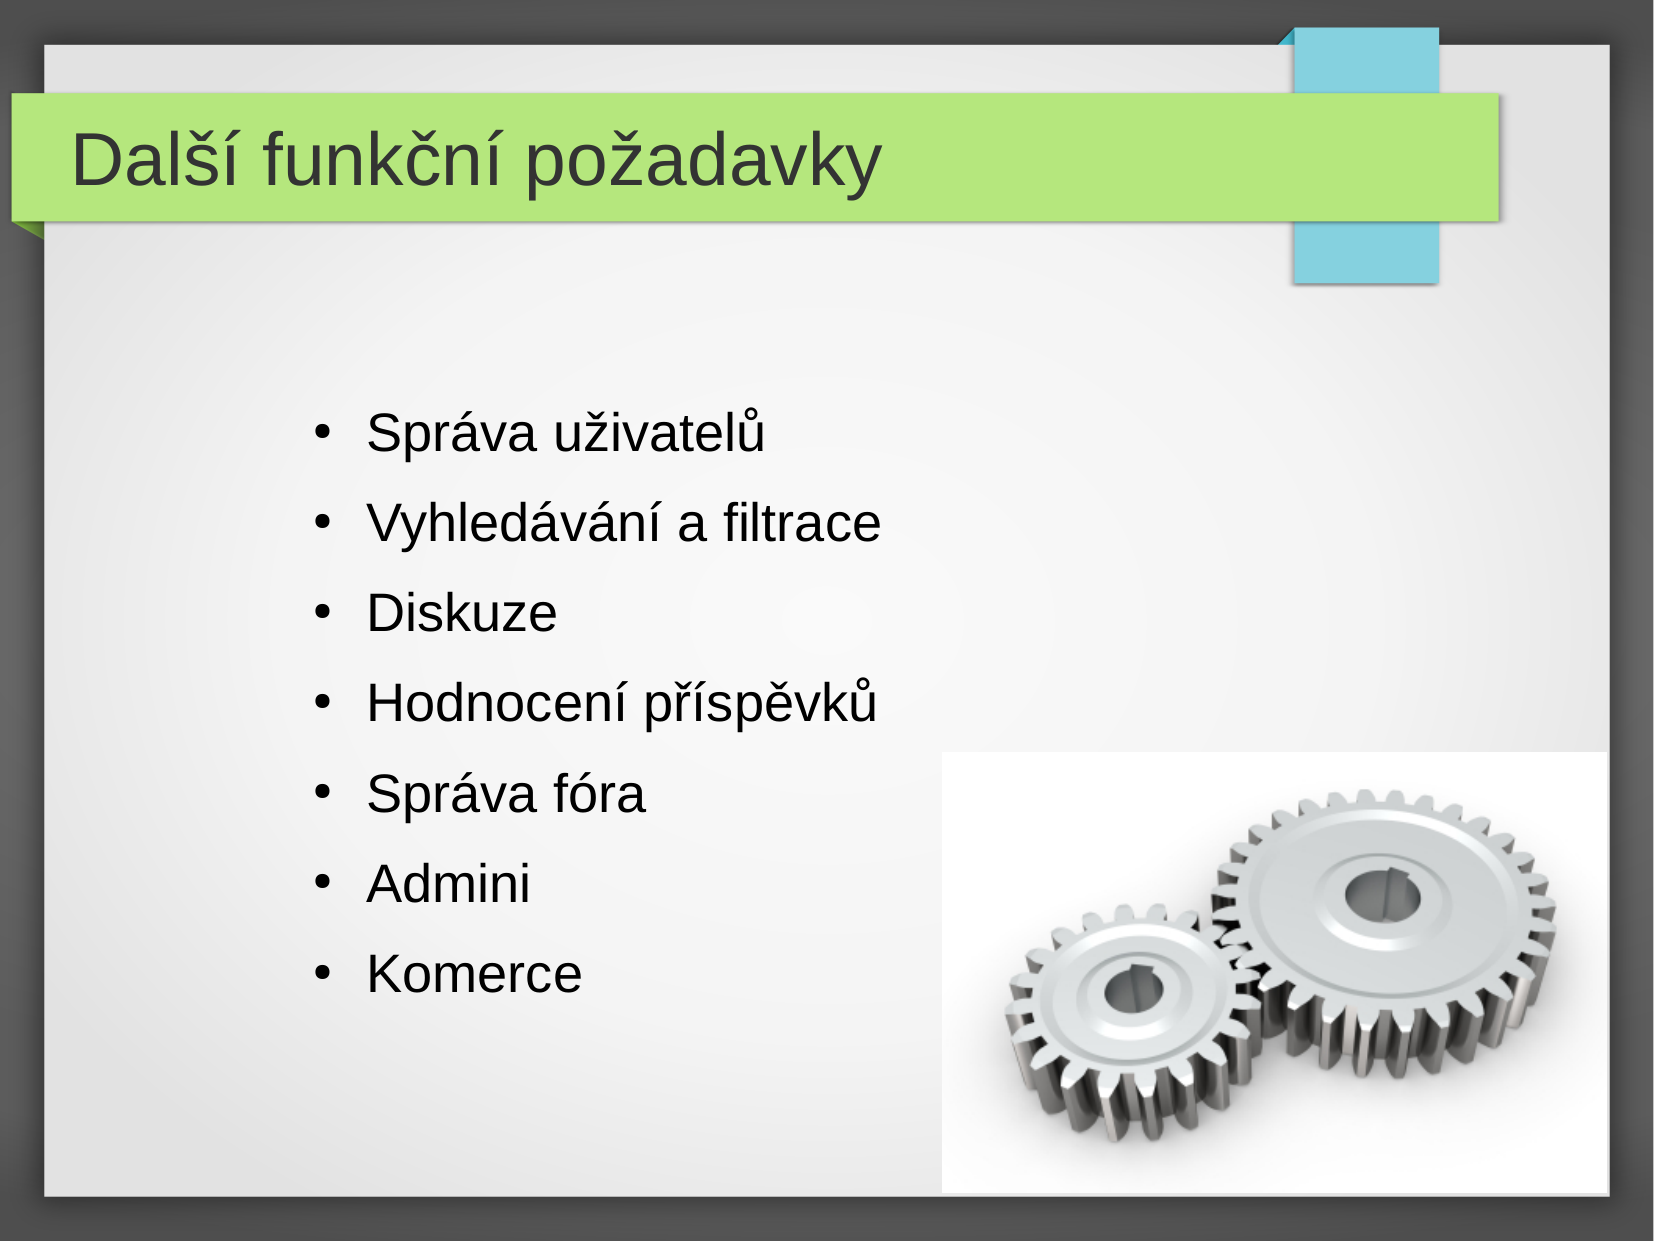

# Další funkční požadavky
Správa uživatelů
Vyhledávání a filtrace
Diskuze
Hodnocení příspěvků
Správa fóra
Admini
Komerce